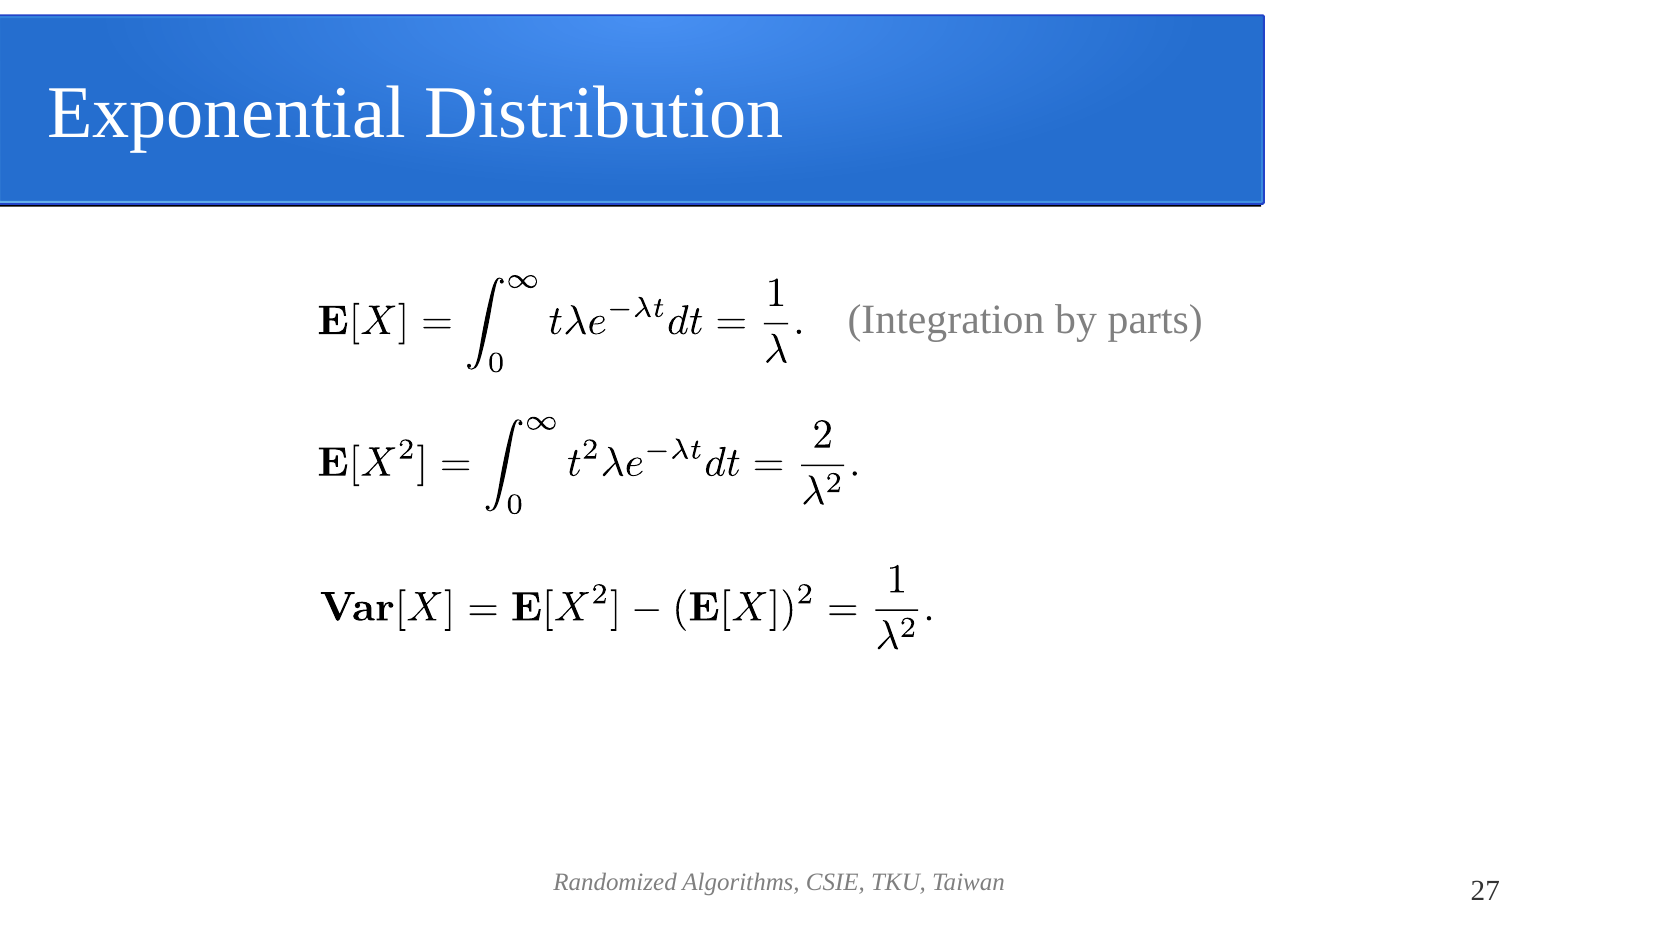

# Exponential Distribution
(Integration by parts)
Randomized Algorithms, CSIE, TKU, Taiwan
27